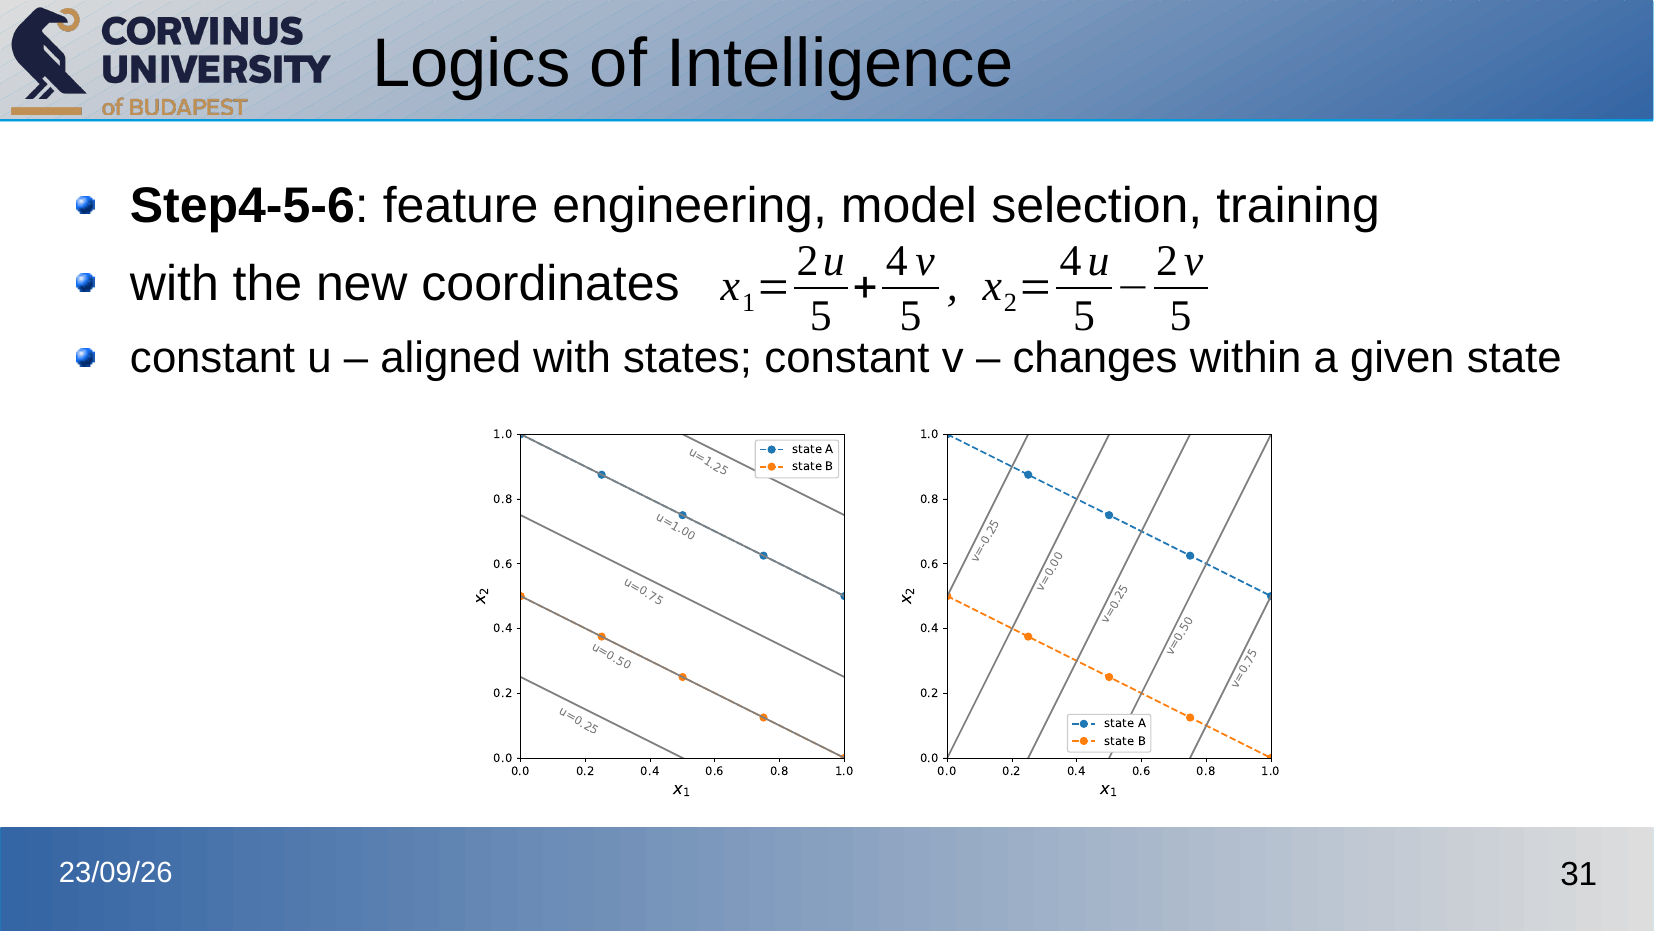

# Logics of Intelligence
Step4-5-6: feature engineering, model selection, training
with the new coordinates
constant u – aligned with states; constant v – changes within a given state